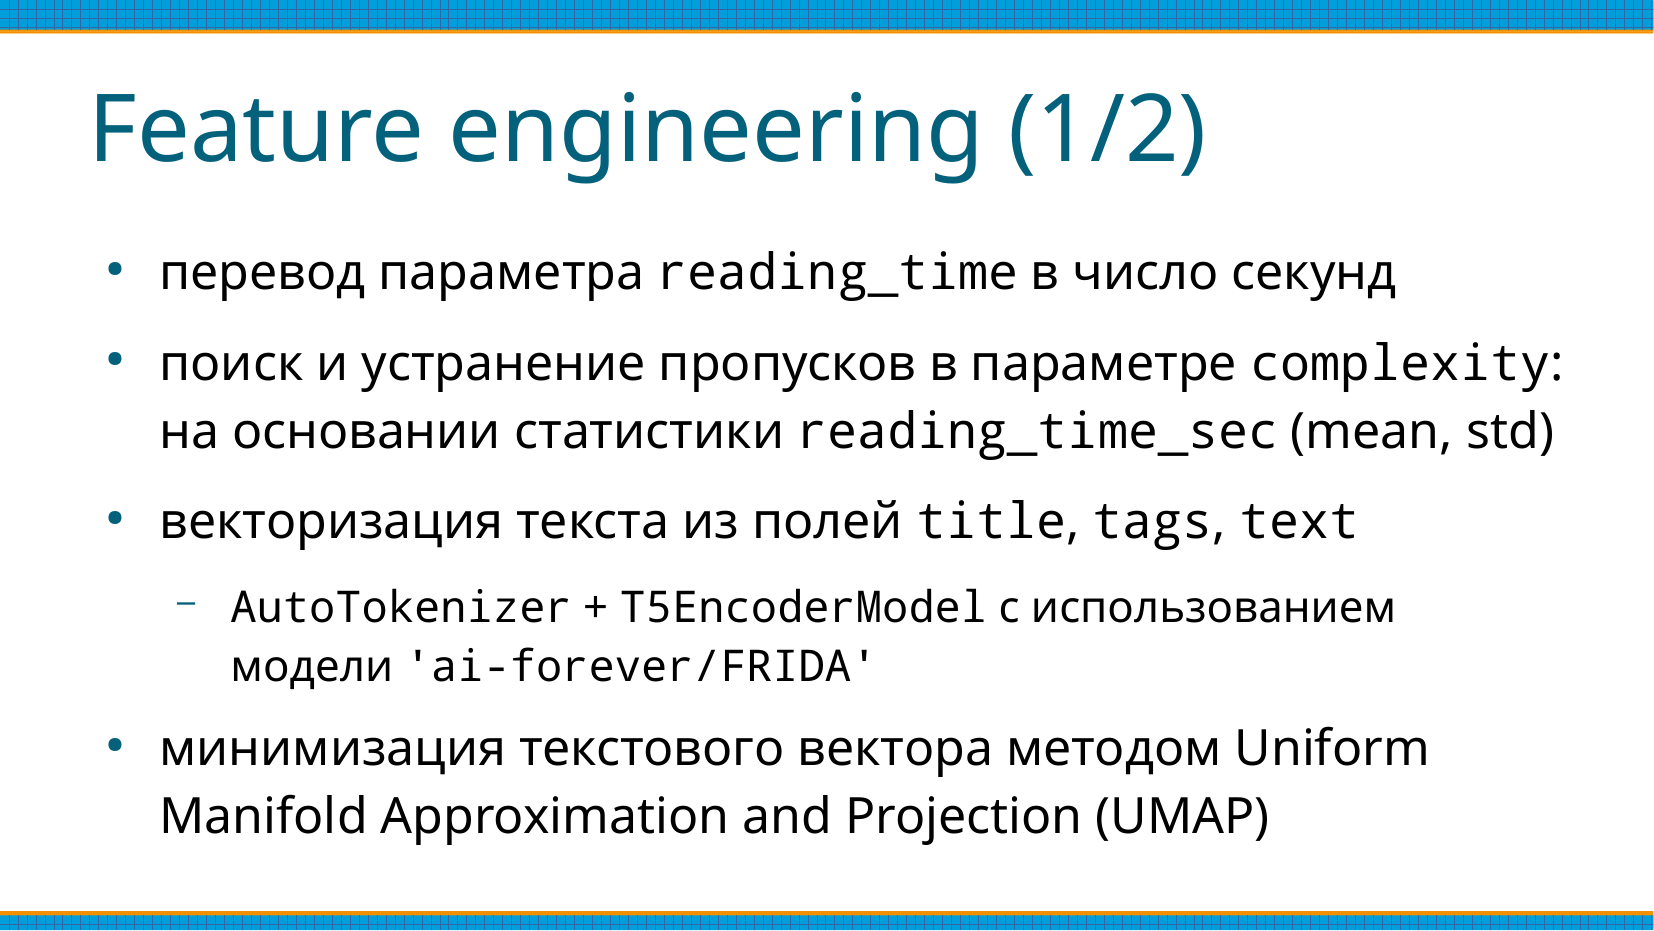

# Feature engineering (1/2)
перевод параметра reading_time в число секунд
поиск и устранение пропусков в параметре complexity: на основании статистики reading_time_sec (mean, std)
векторизация текста из полей title, tags, text
AutoTokenizer + T5EncoderModel с использованием модели 'ai-forever/FRIDA'
минимизация текстового вектора методом Uniform Manifold Approximation and Projection (UMAP)